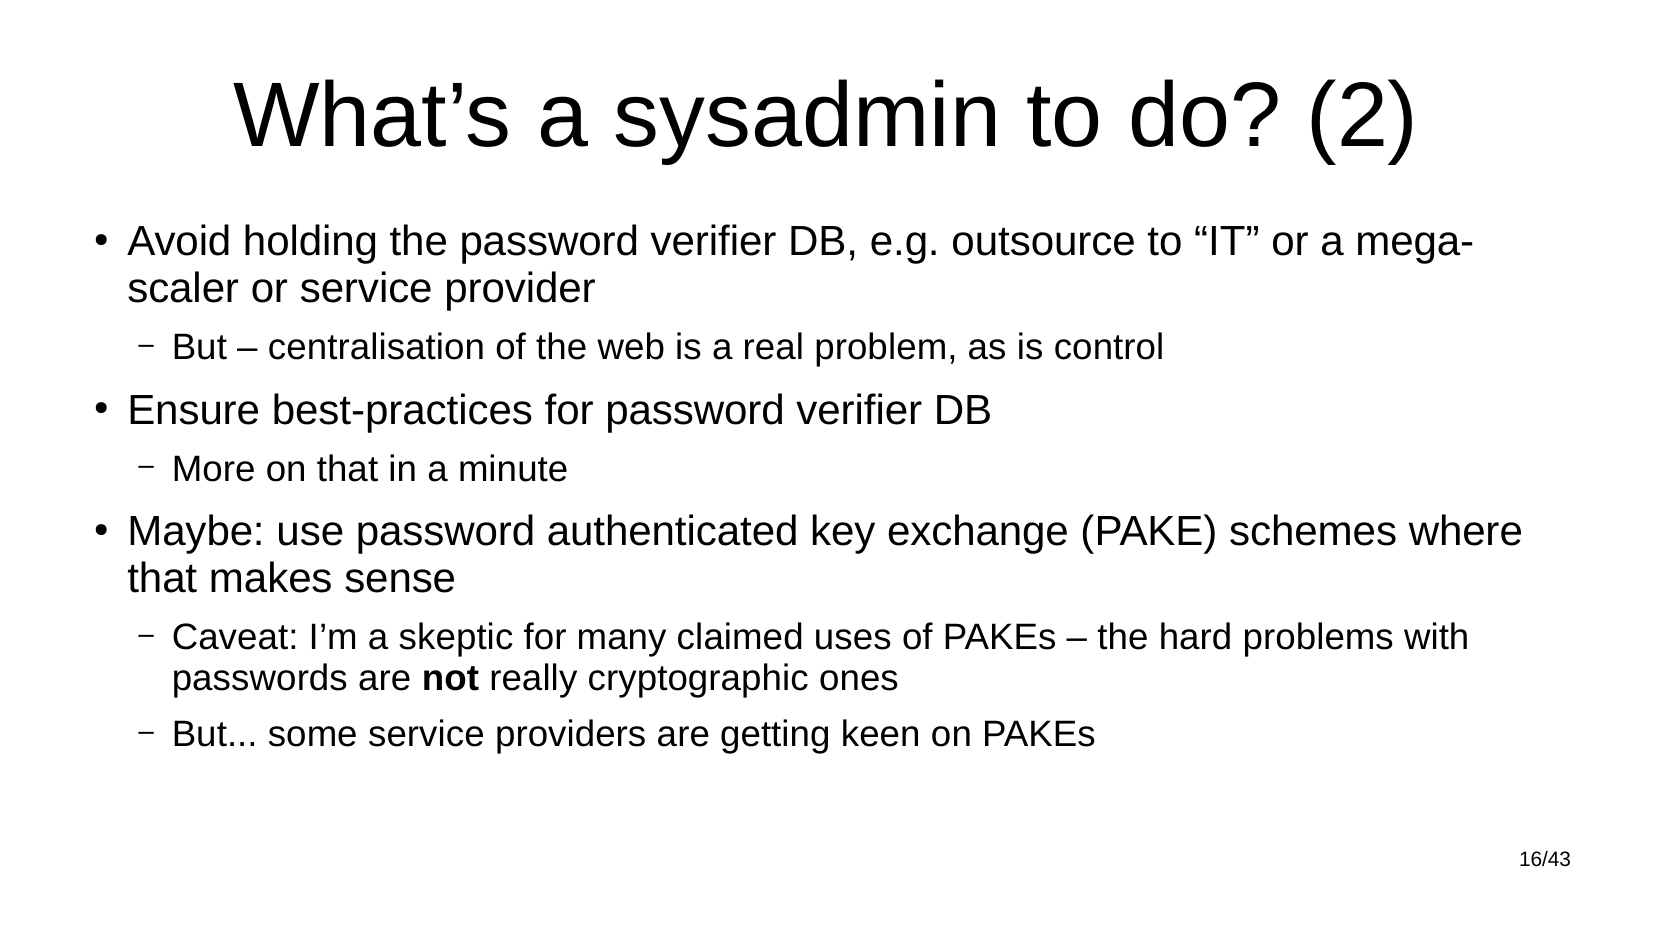

# What’s a sysadmin to do? (2)
Avoid holding the password verifier DB, e.g. outsource to “IT” or a mega-scaler or service provider
But – centralisation of the web is a real problem, as is control
Ensure best-practices for password verifier DB
More on that in a minute
Maybe: use password authenticated key exchange (PAKE) schemes where that makes sense
Caveat: I’m a skeptic for many claimed uses of PAKEs – the hard problems with passwords are not really cryptographic ones
But... some service providers are getting keen on PAKEs
16